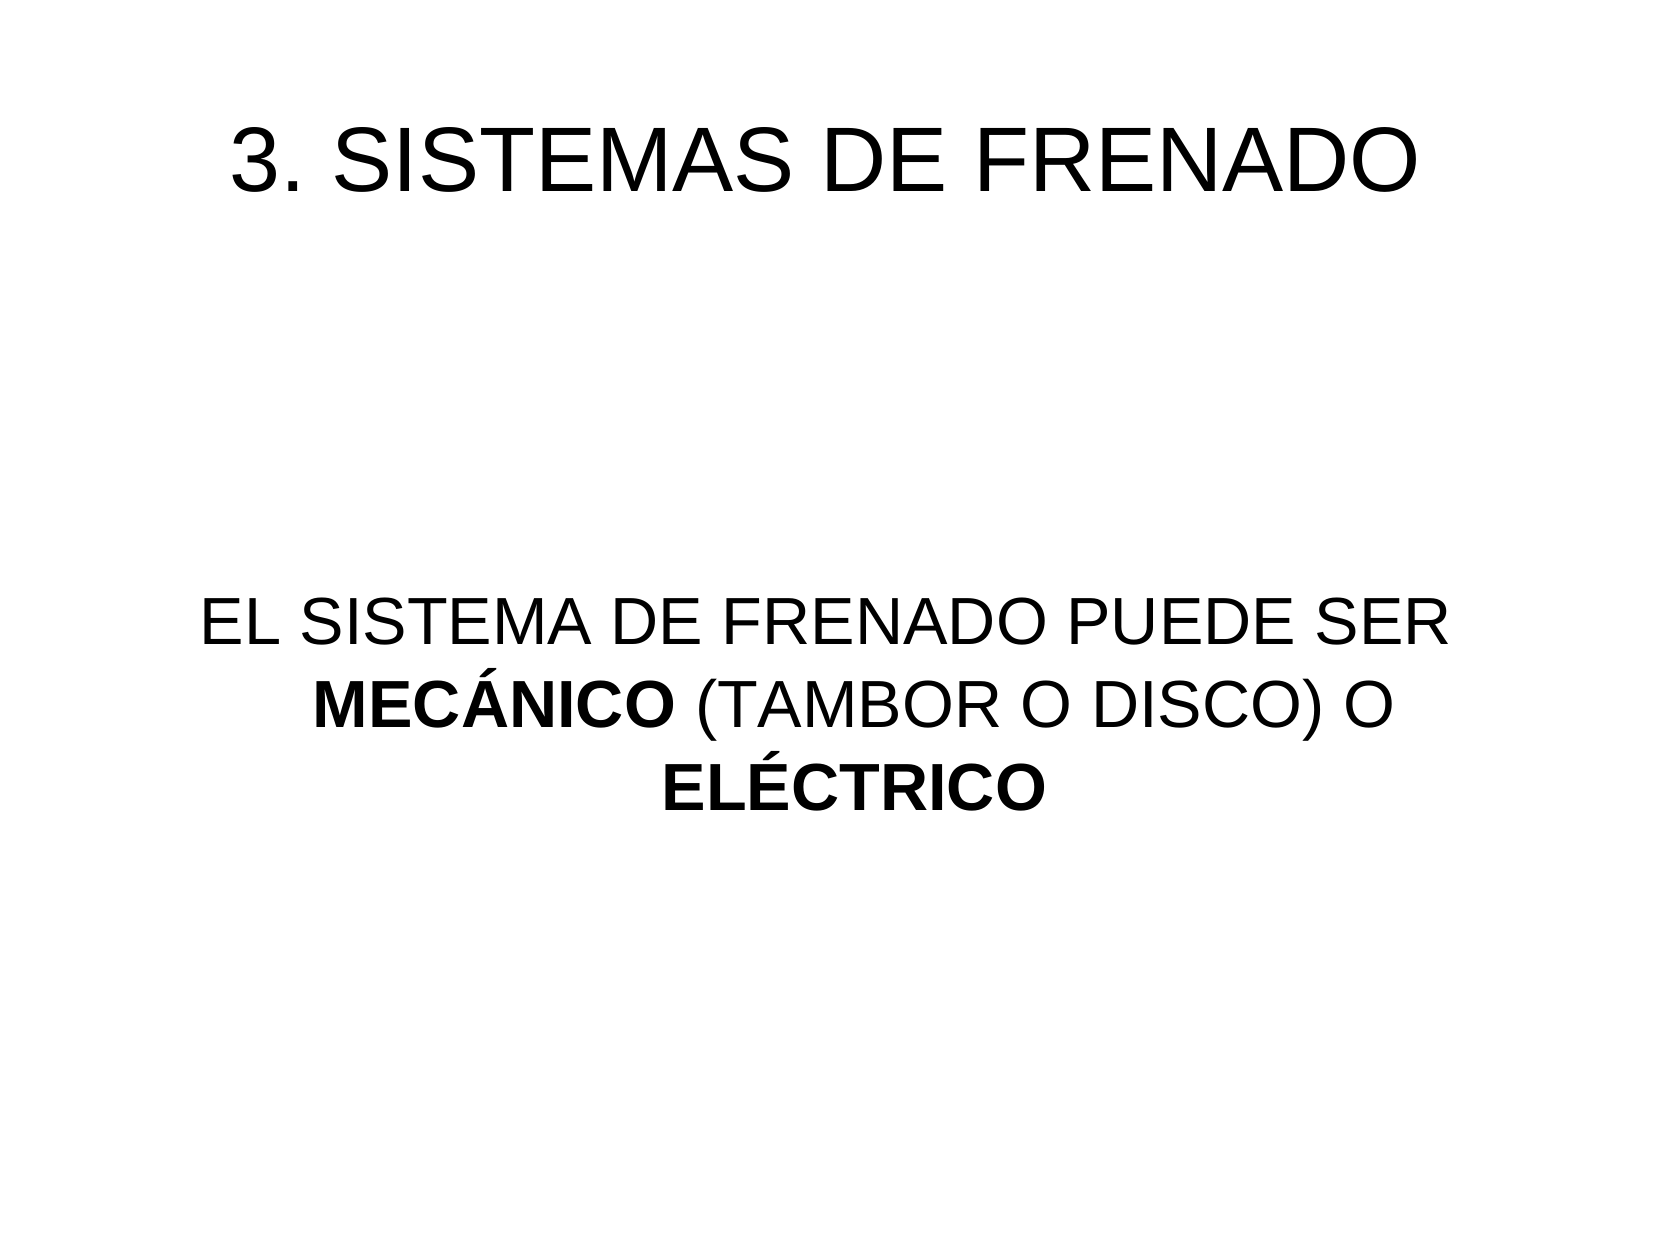

# 3. SISTEMAS DE FRENADO
EL SISTEMA DE FRENADO PUEDE SER MECÁNICO (TAMBOR O DISCO) O ELÉCTRICO